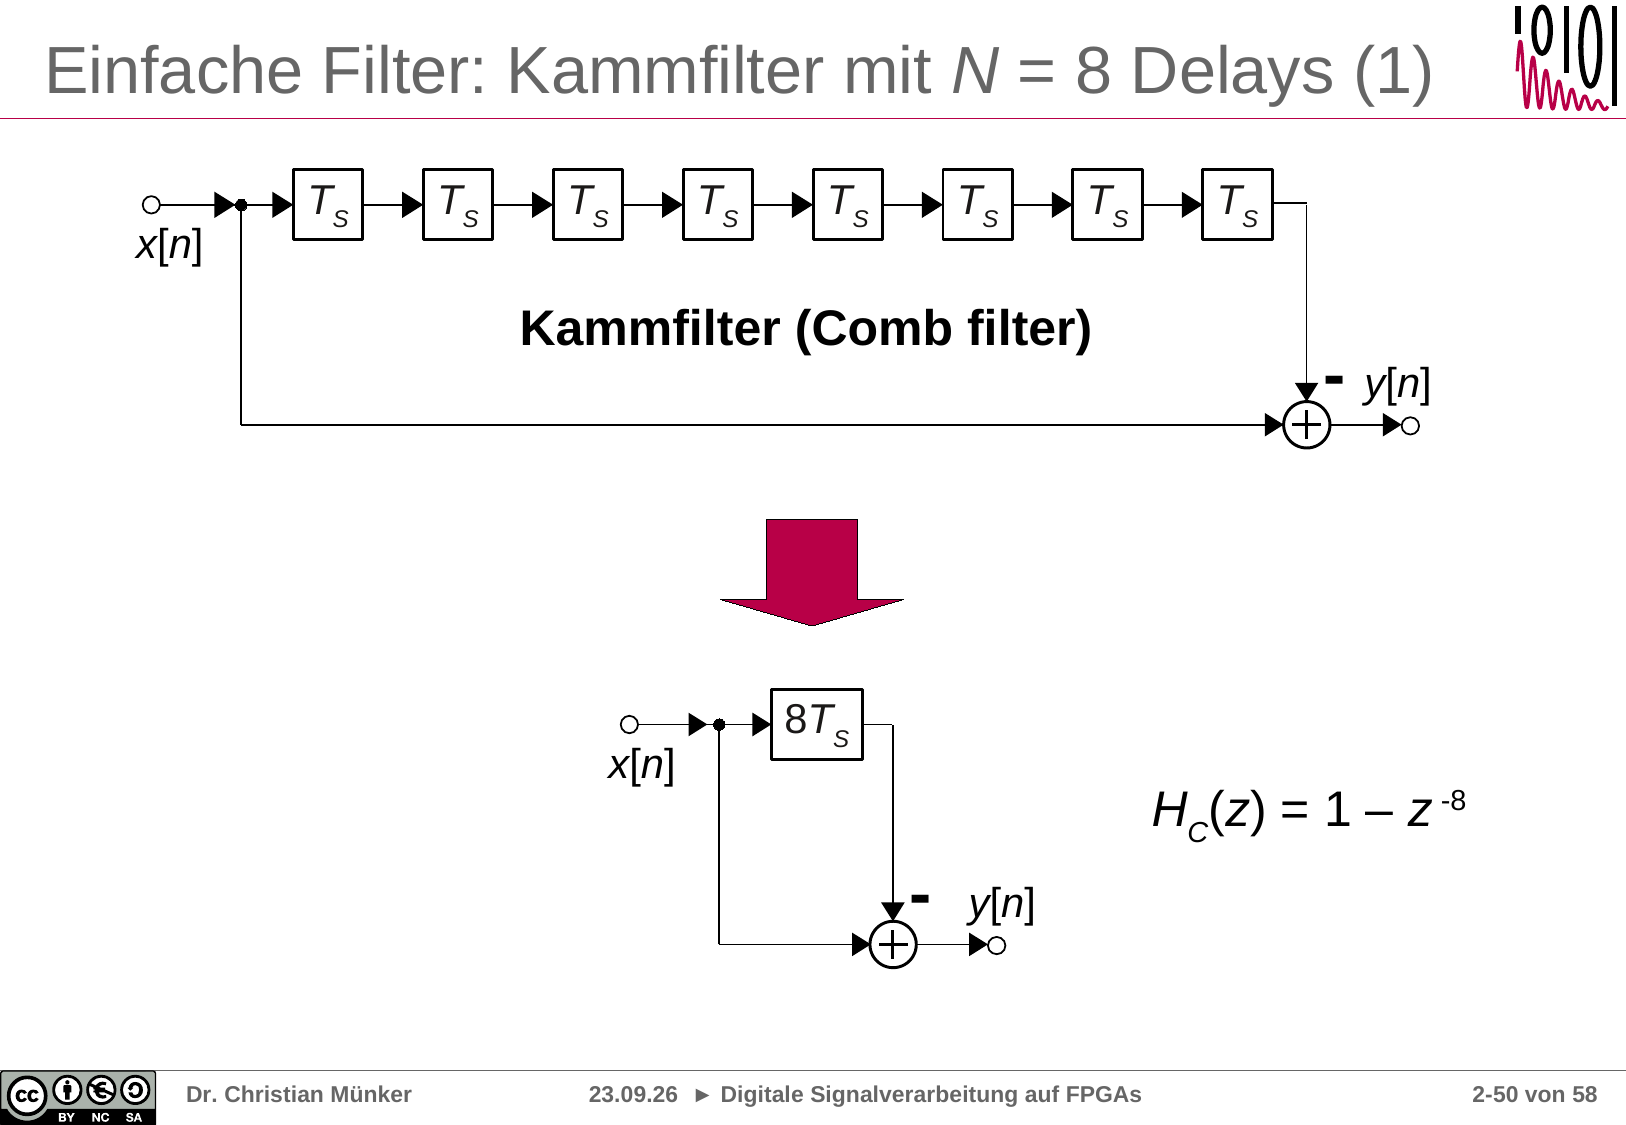

# Einfache Filter: Kammfilter mit N = 8 Delays (1)
TS
TS
TS
TS
TS
TS
TS
TS
x[n]
-
y[n]
Kammfilter (Comb filter)
8TS
x[n]
-
y[n]
HC(z) = 1 – z -8